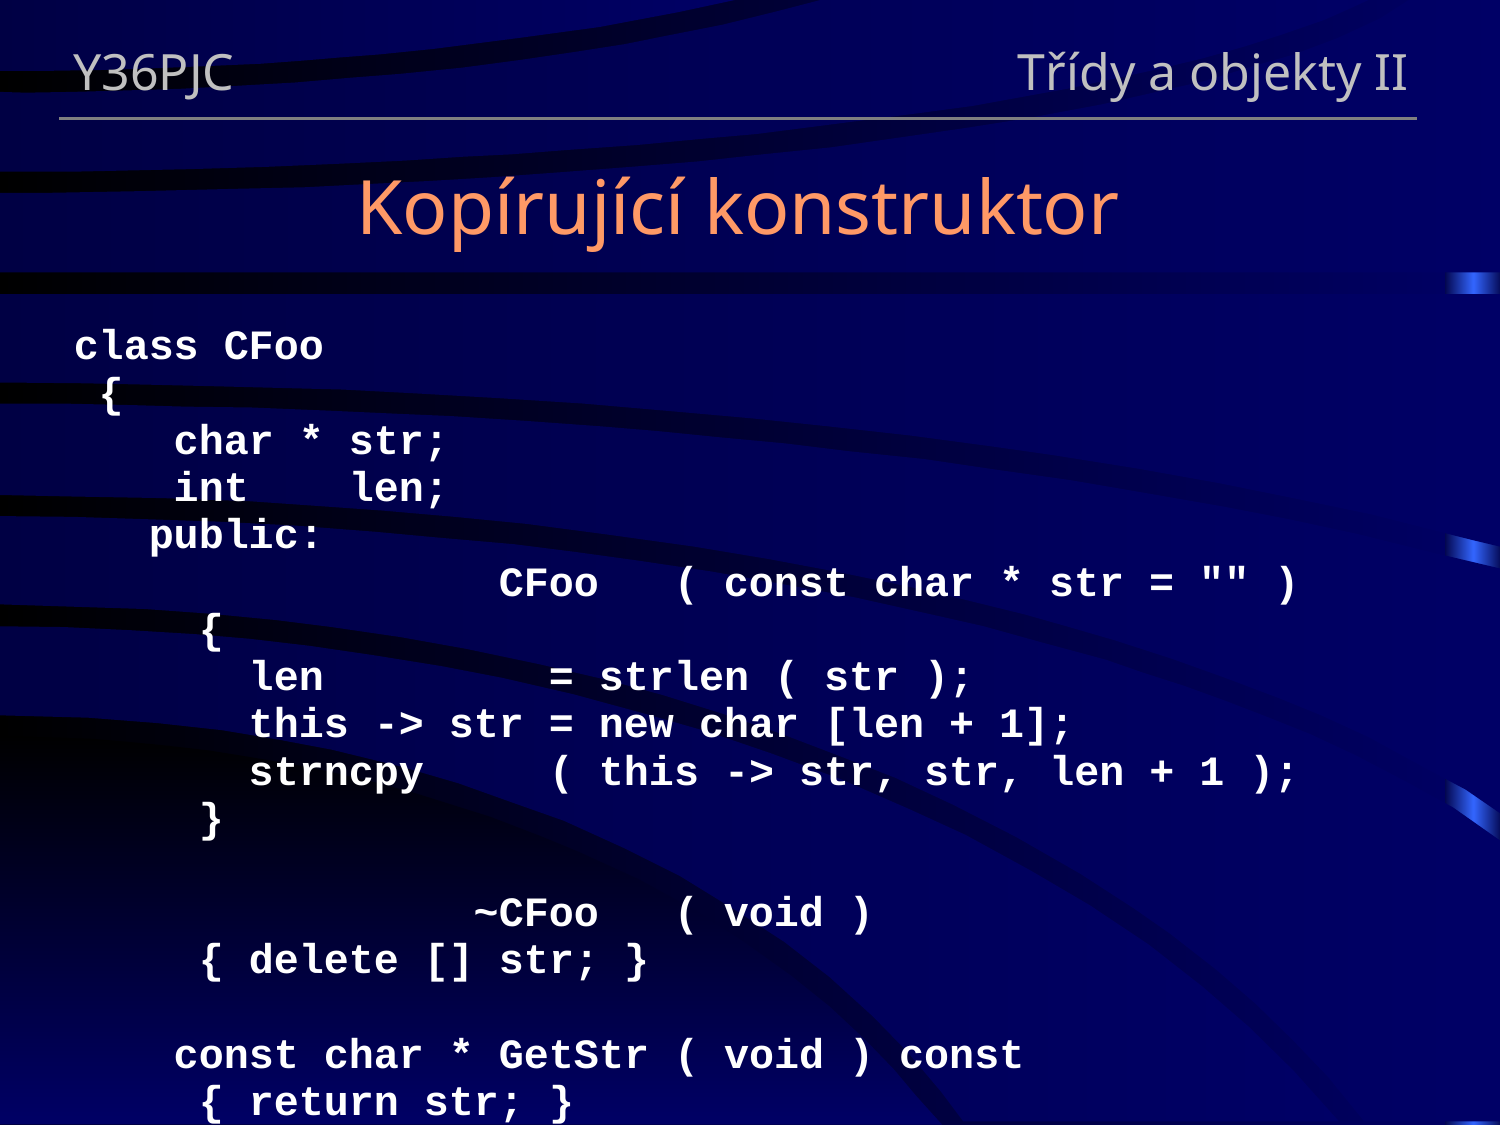

Y36PJC
Třídy a objekty II
Kopírující konstruktor
class CFoo
 {
 char * str;
 int len;
 public:
 CFoo ( const char * str = "" )
 {
 len = strlen ( str );
 this -> str = new char [len + 1];
 strncpy ( this -> str, str, len + 1 );
 }
 ~CFoo ( void )
 { delete [] str; }
 const char * GetStr ( void ) const
 { return str; }